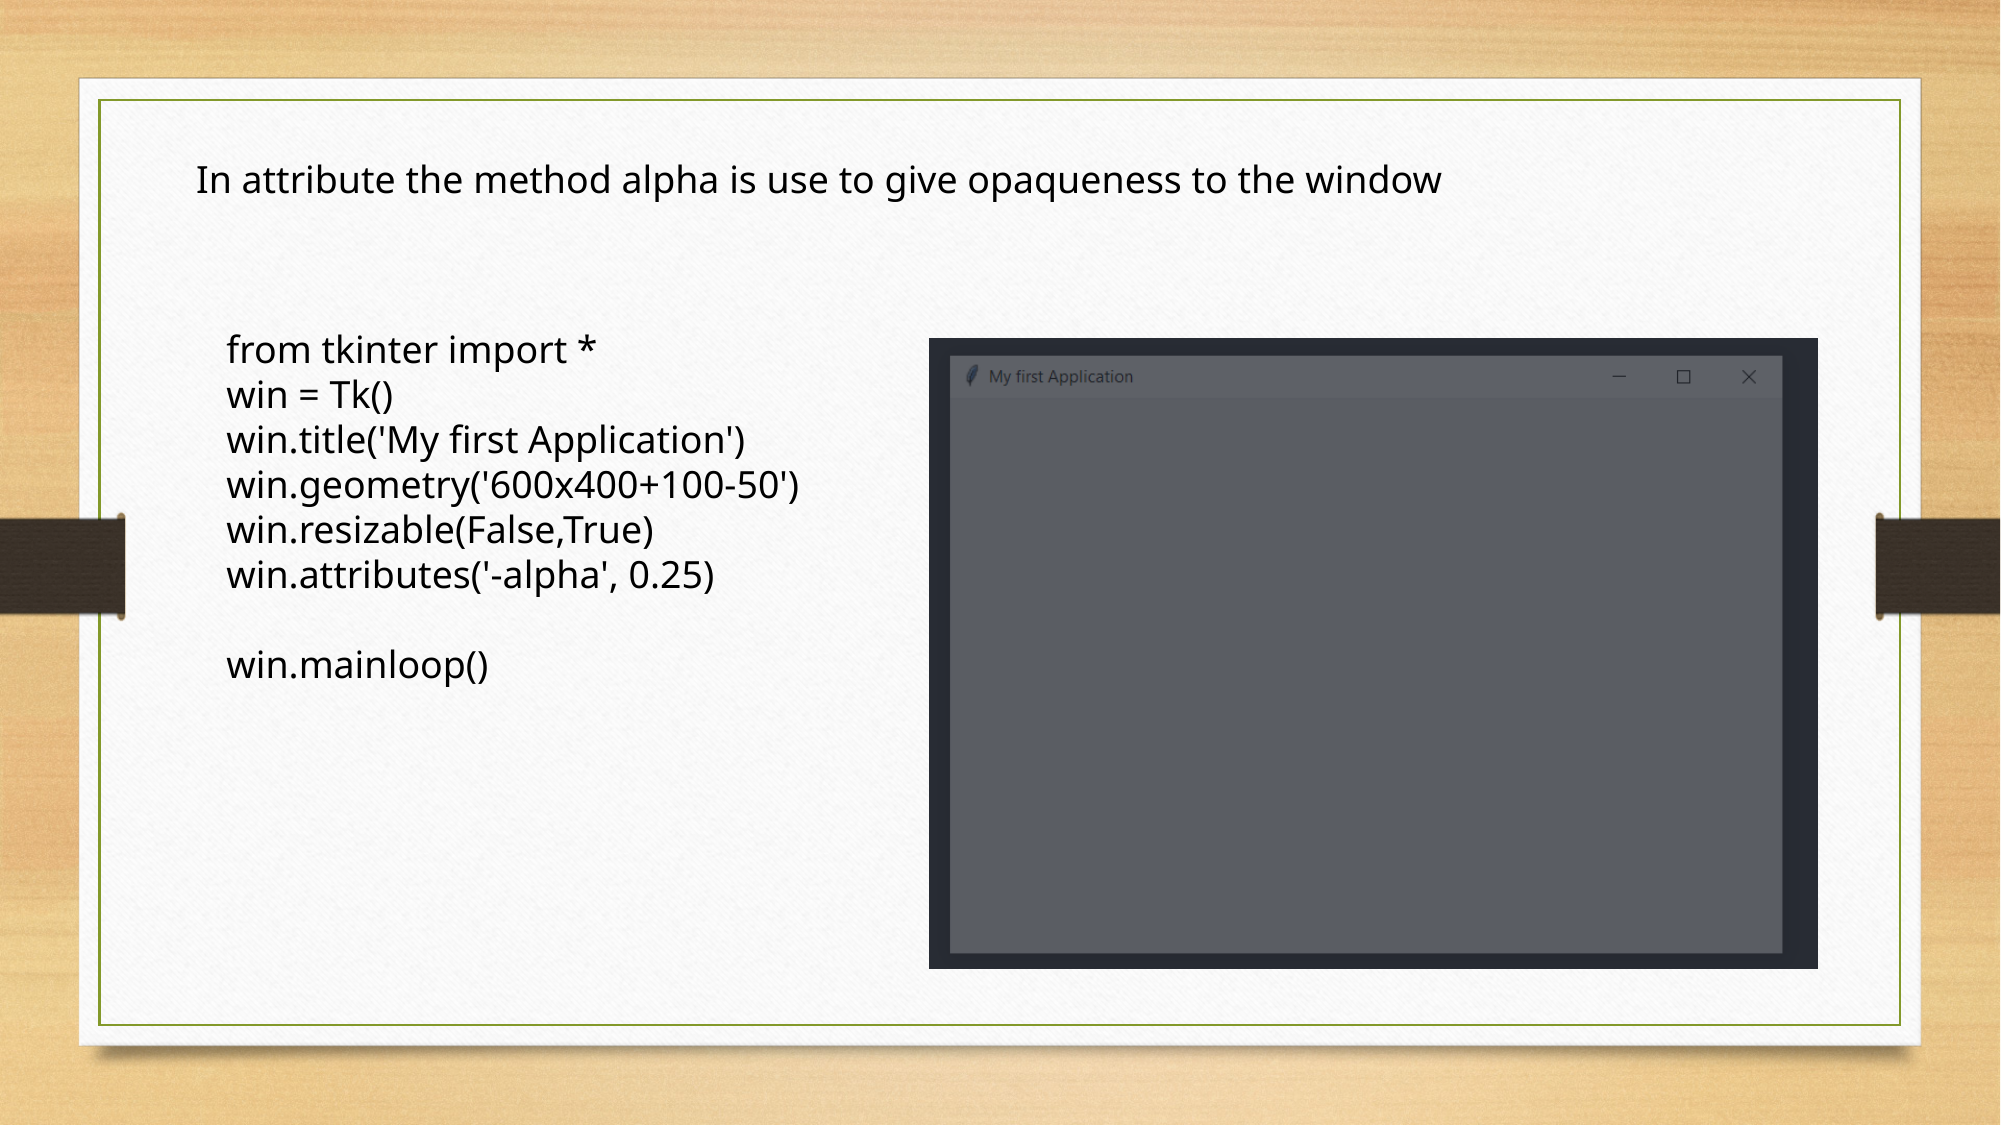

In attribute the method alpha is use to give opaqueness to the window
from tkinter import *
win = Tk()
win.title('My first Application')
win.geometry('600x400+100-50')
win.resizable(False,True)
win.attributes('-alpha', 0.25)
win.mainloop()